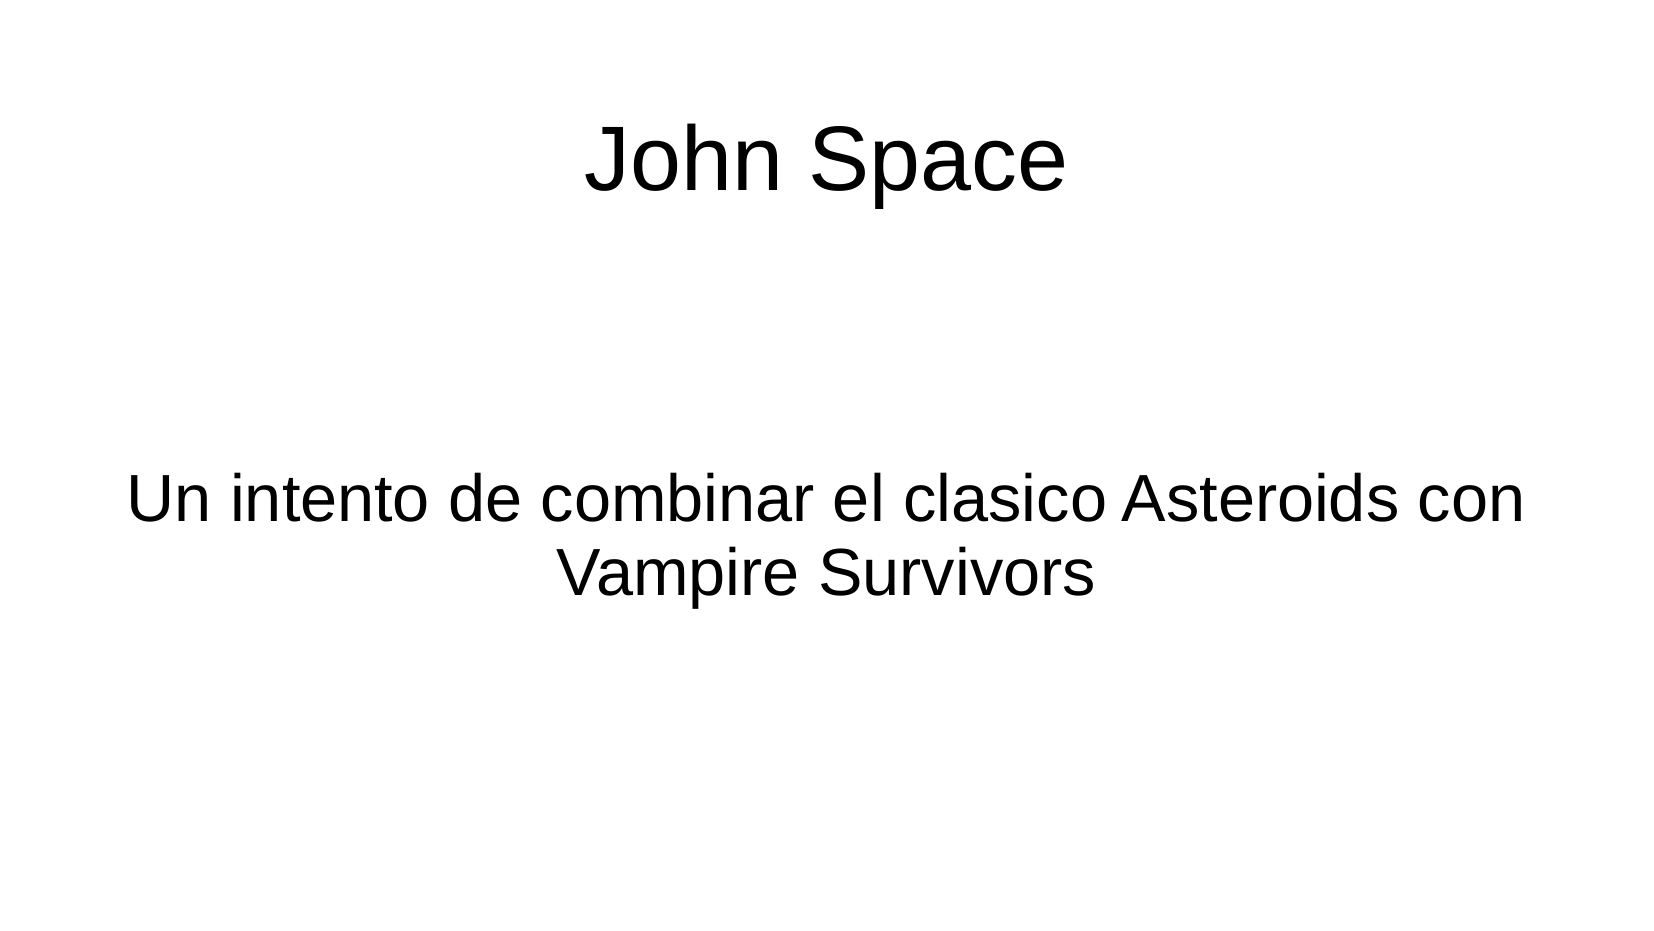

# John Space
Un intento de combinar el clasico Asteroids con Vampire Survivors